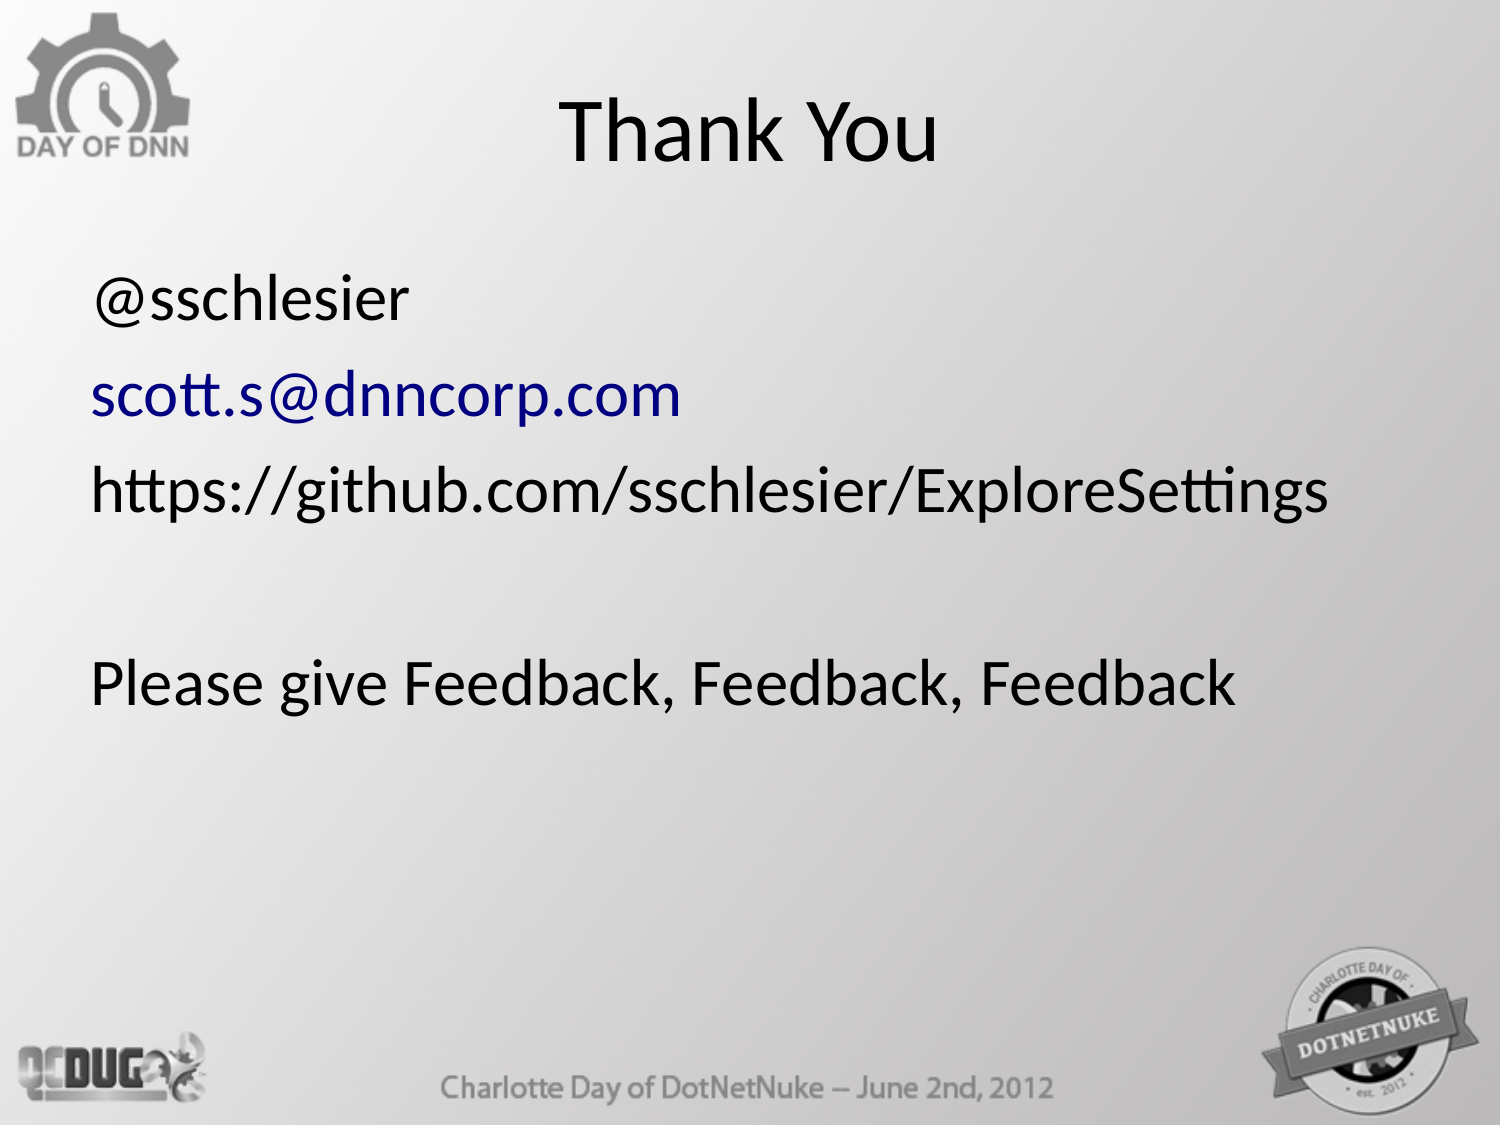

# Thank You
@sschlesier
scott.s@dnncorp.com
https://github.com/sschlesier/ExploreSettings
Please give Feedback, Feedback, Feedback